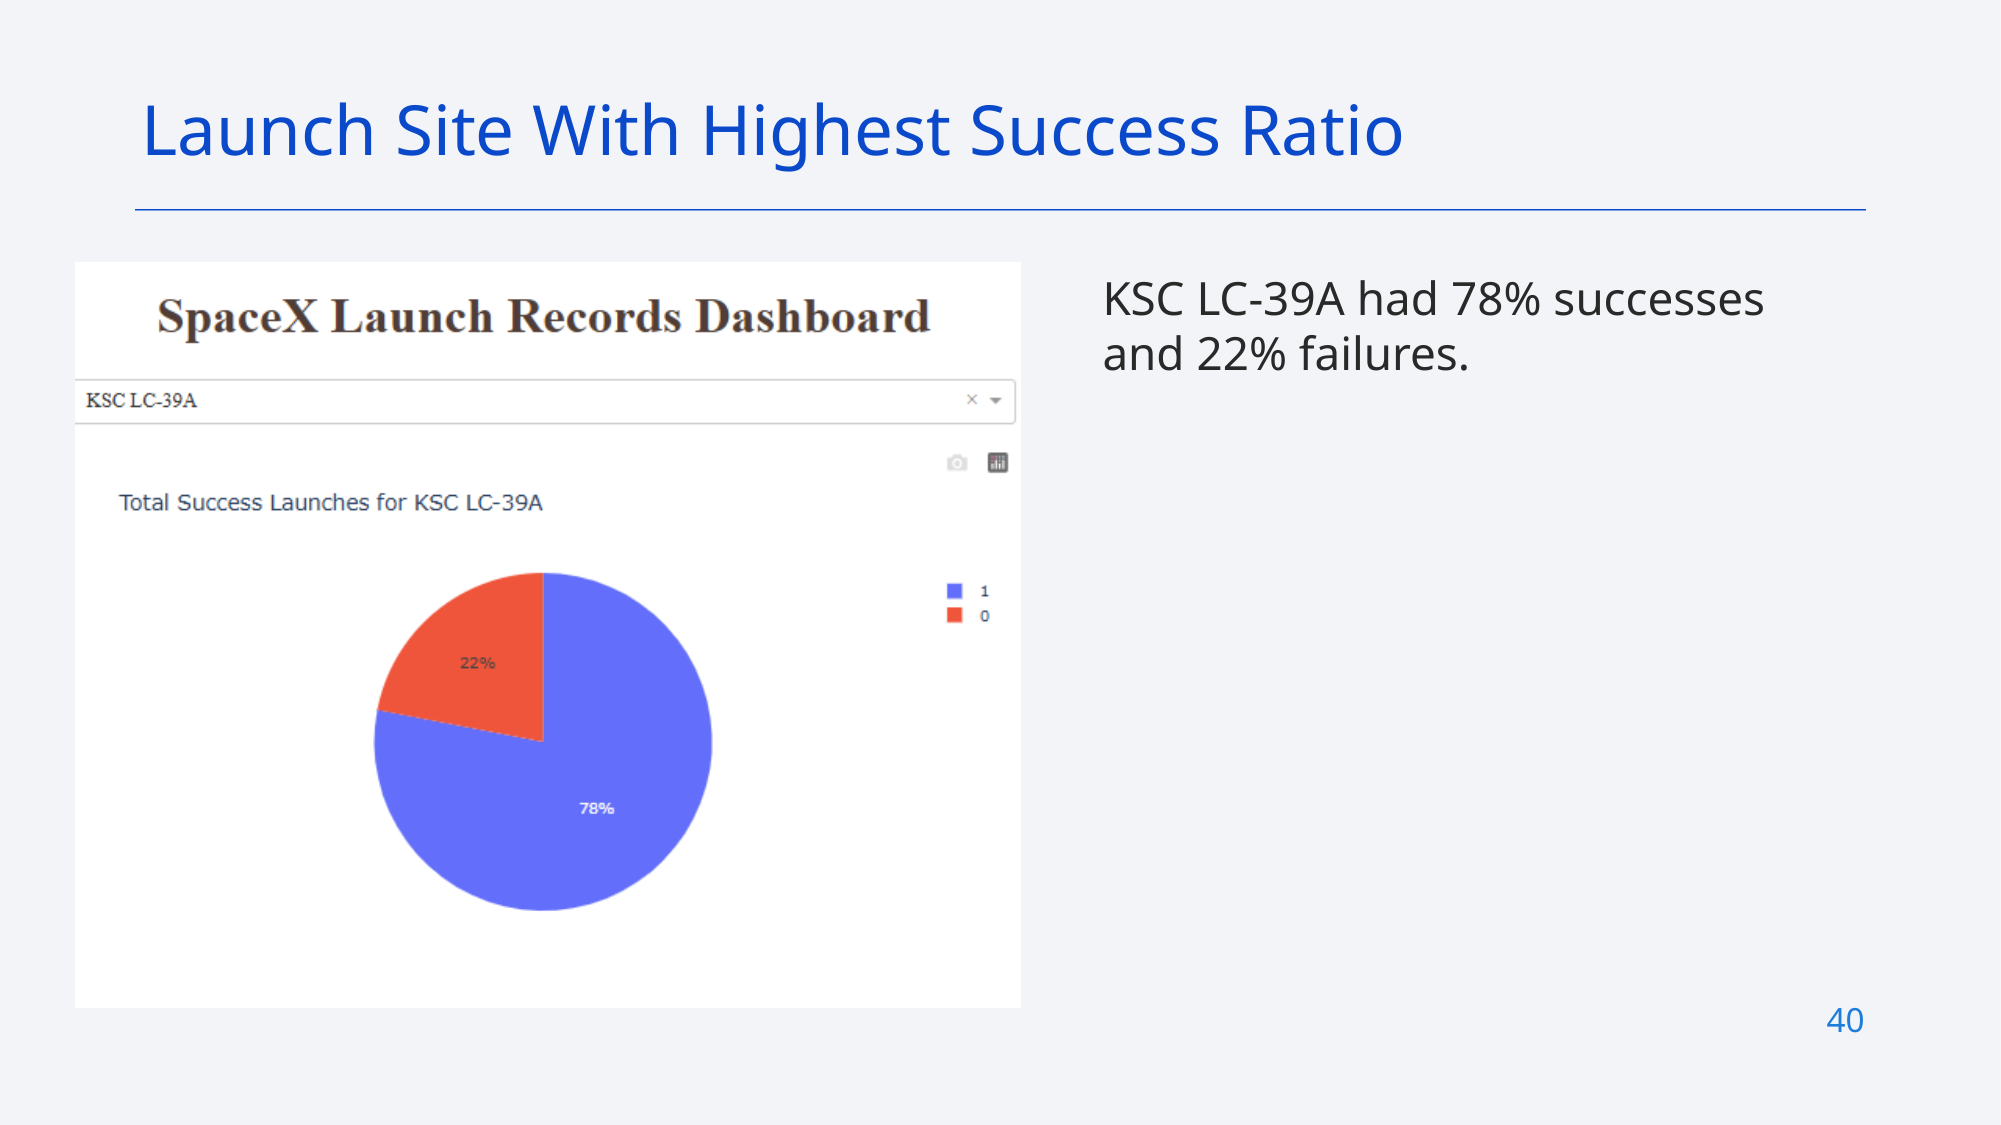

Launch Site With Highest Success Ratio
# KSC LC-39A had 78% successes and 22% failures.
40